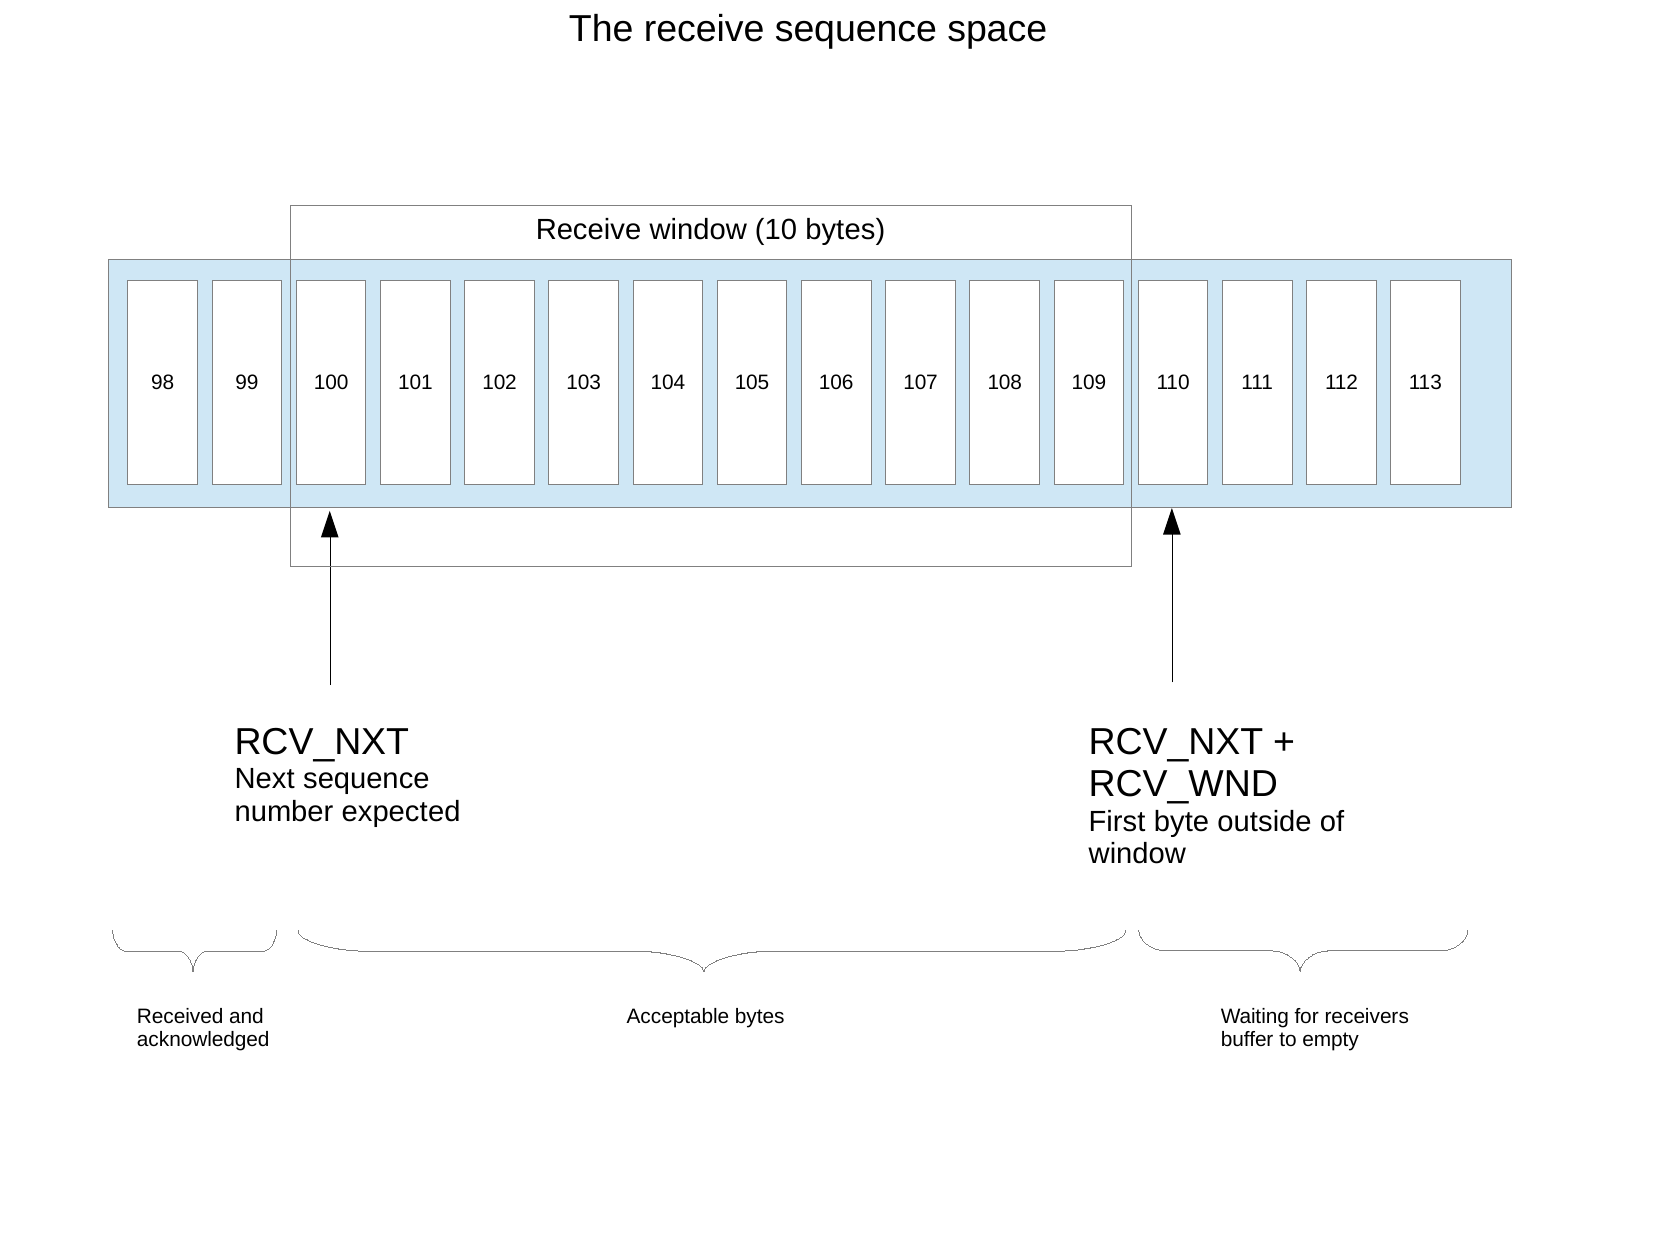

The receive sequence space
Receive window (10 bytes)
98
110
111
112
113
102
103
104
105
106
107
108
109
99
100
101
RCV_NXT
Next sequence number expected
RCV_NXT + RCV_WND
First byte outside of window
Received and acknowledged
Acceptable bytes
Waiting for receivers buffer to empty